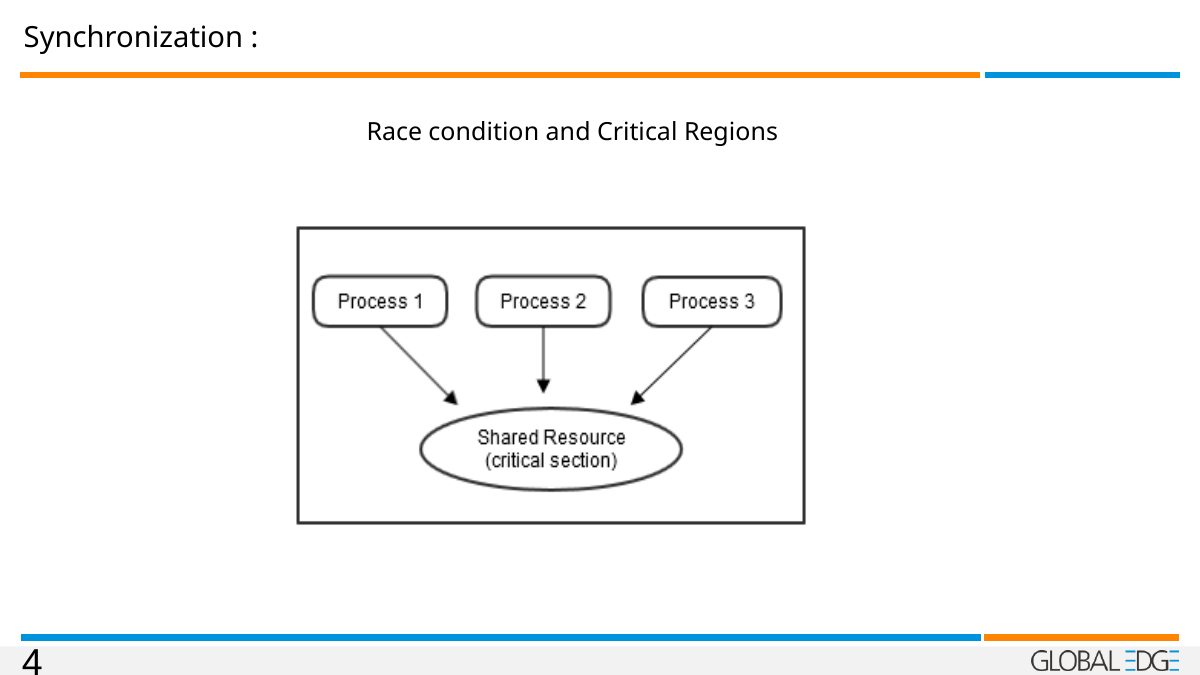

Synchronization :
Race condition and Critical Regions